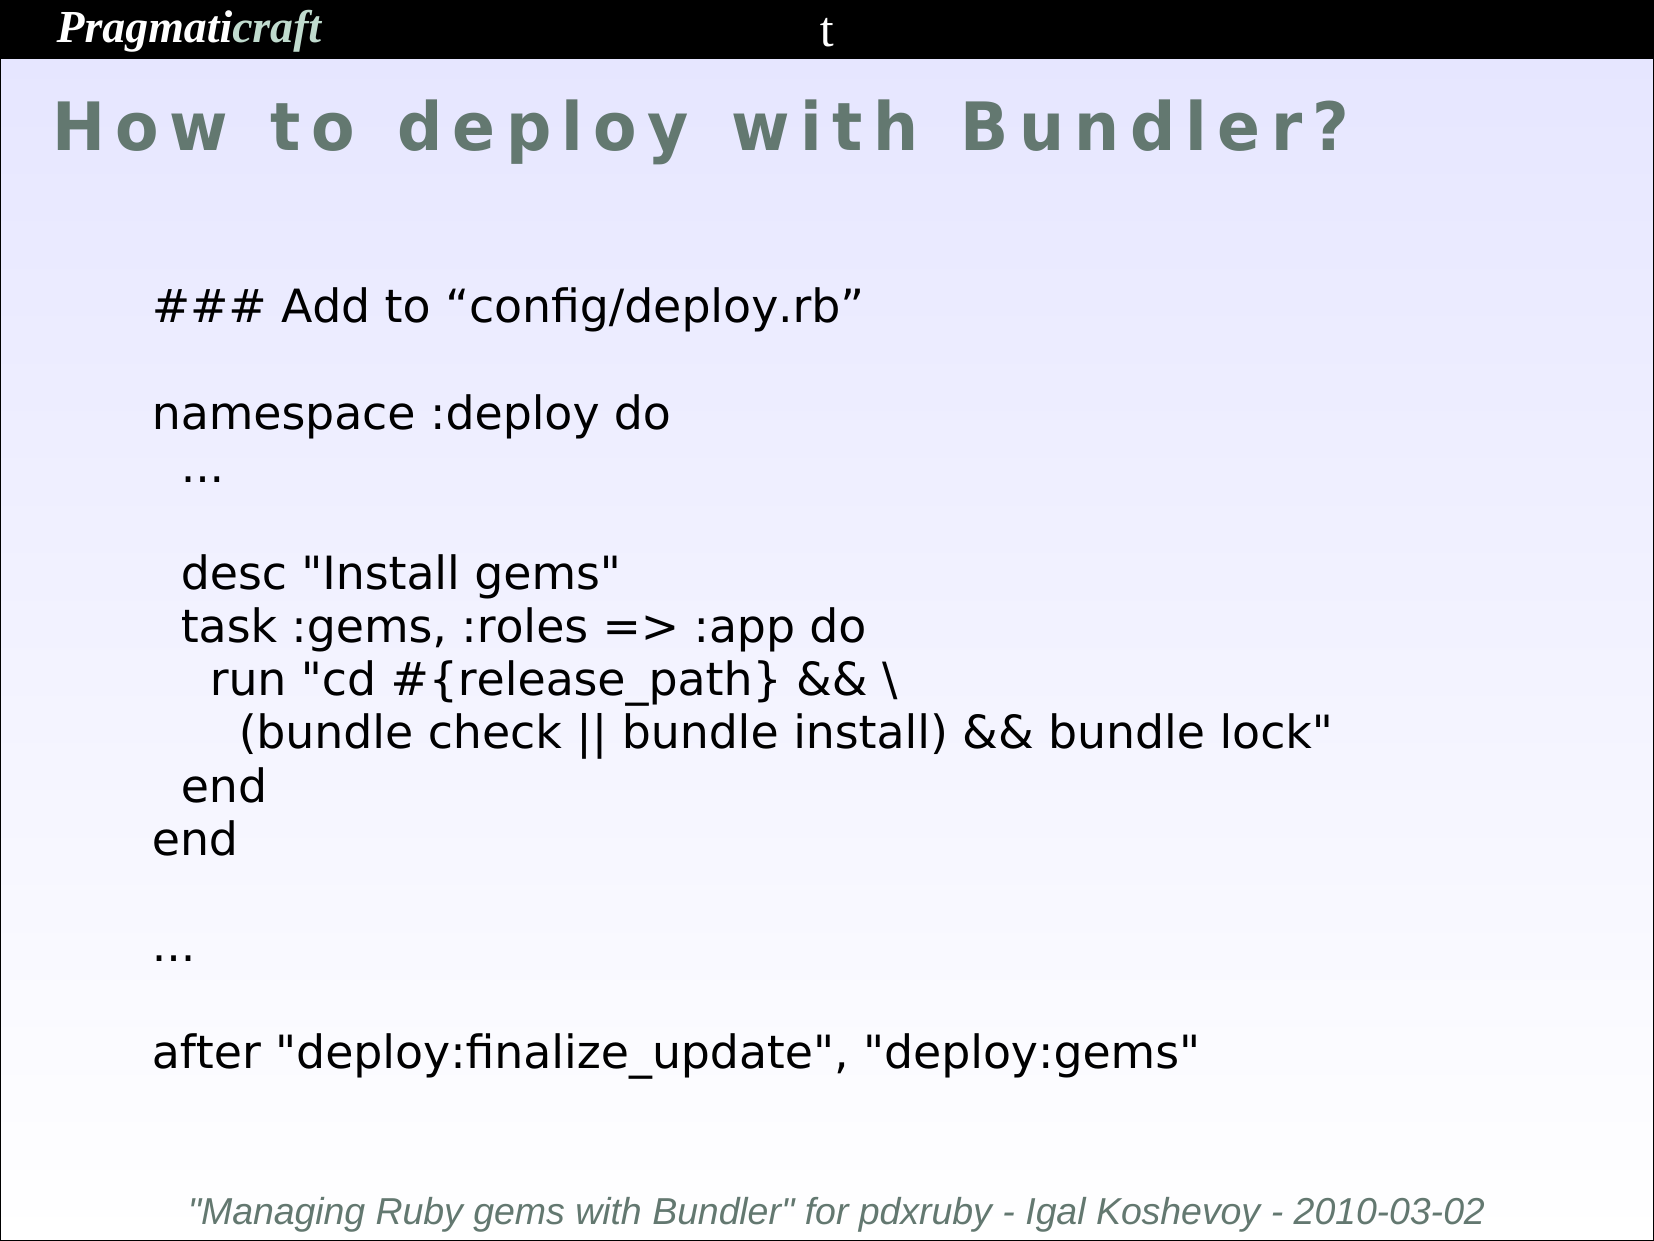

How to deploy with Bundler?
# ### Add to “config/deploy.rb”
namespace :deploy do
 ...
 desc "Install gems"
 task :gems, :roles => :app do
 run "cd #{release_path} && \
 (bundle check || bundle install) && bundle lock"
 end
end
...
after "deploy:finalize_update", "deploy:gems"